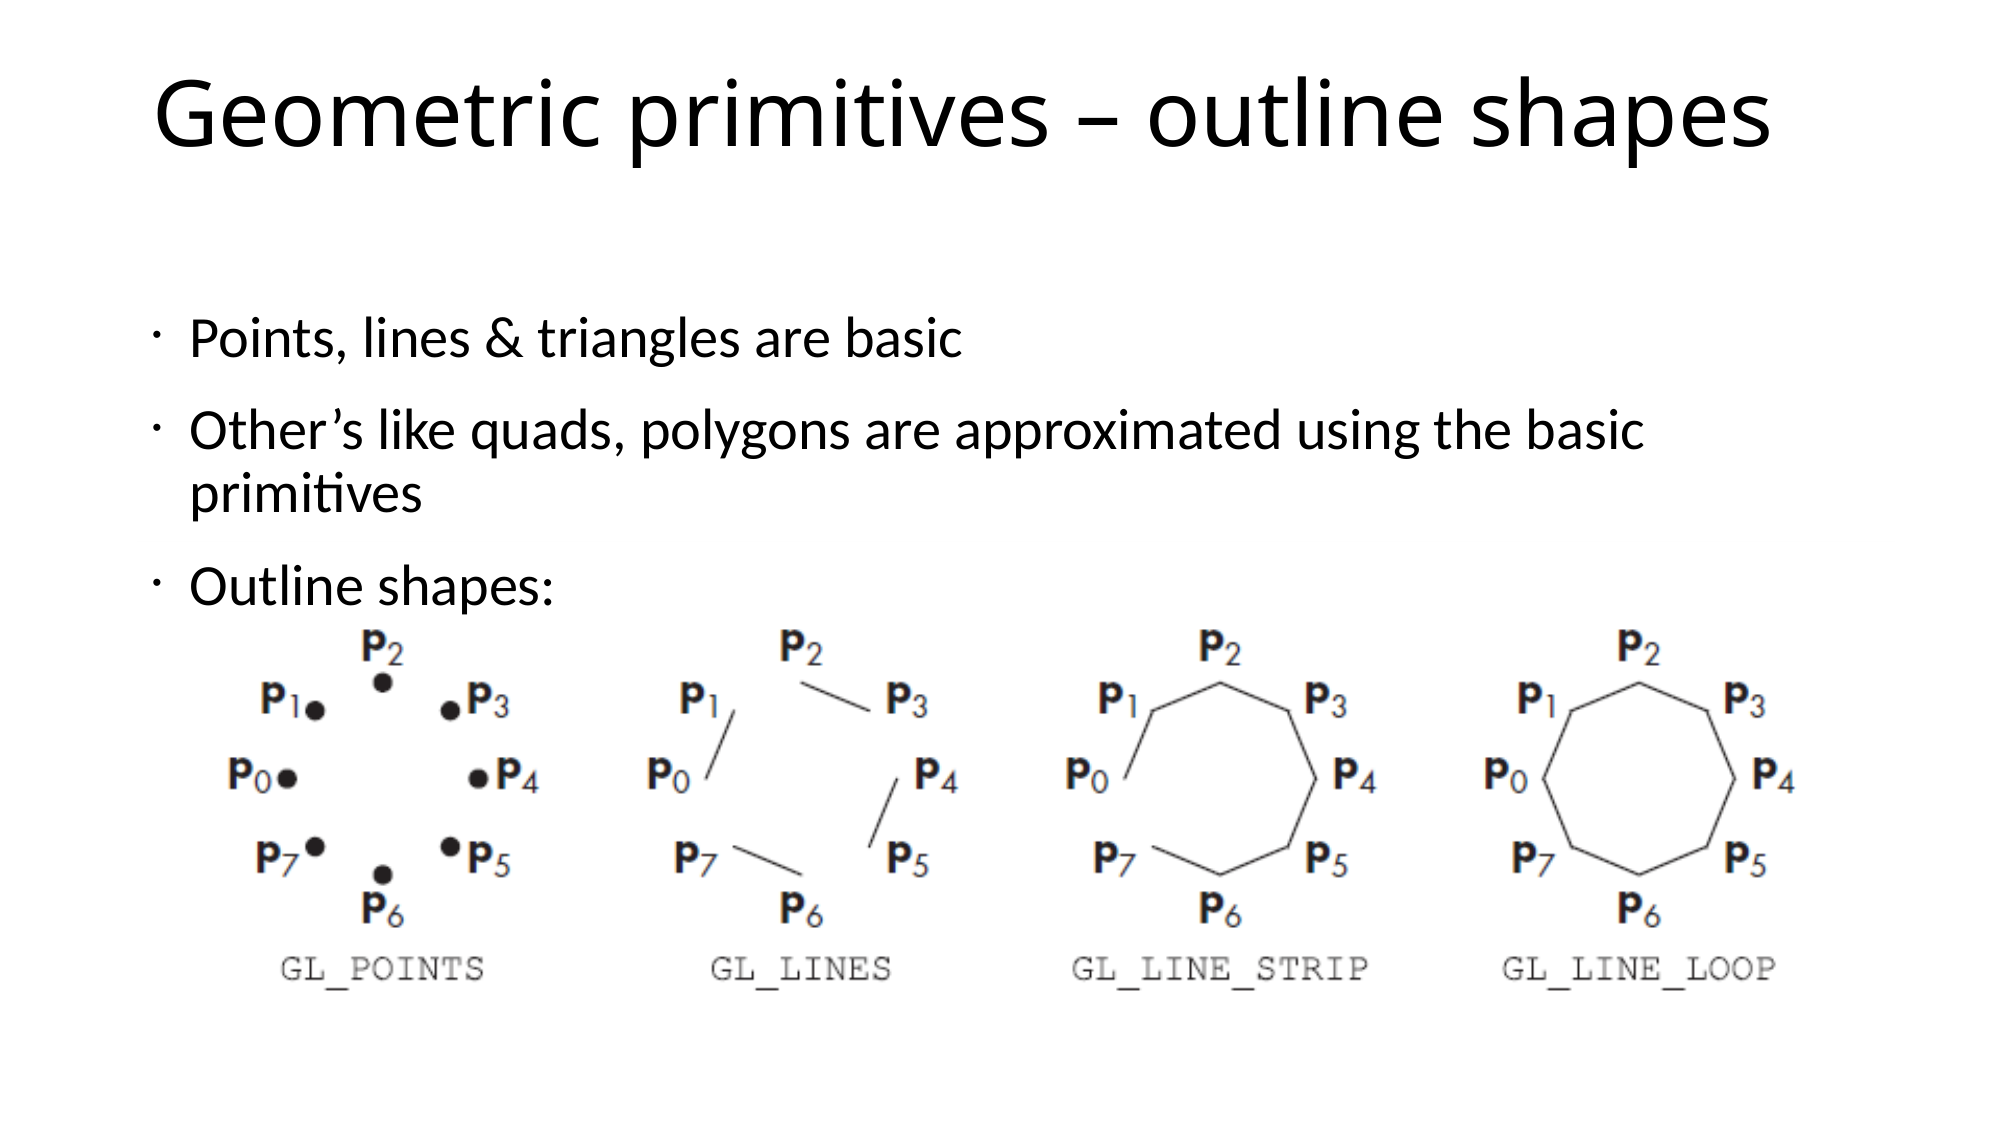

# Geometric primitives – outline shapes
Points, lines & triangles are basic
Other’s like quads, polygons are approximated using the basic primitives
Outline shapes: